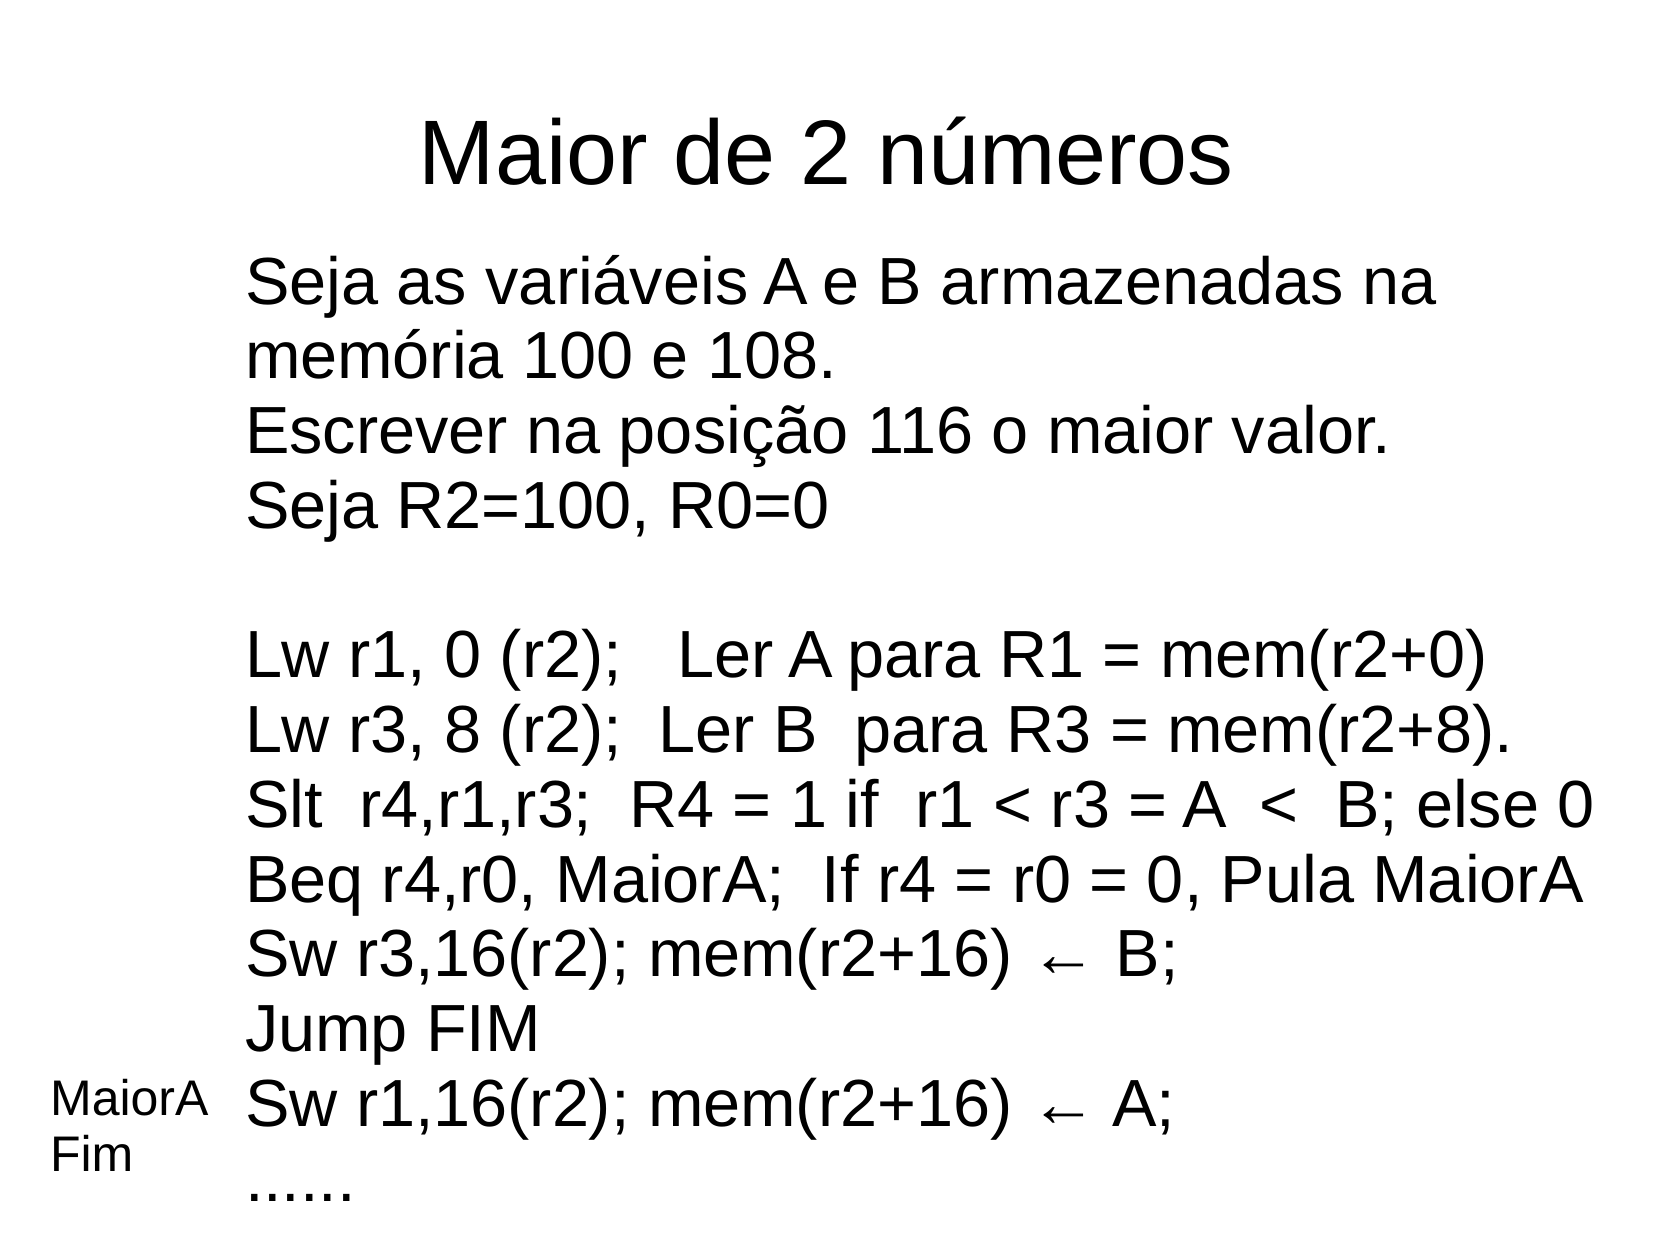

# Maior de 2 números
Seja as variáveis A e B armazenadas na
memória 100 e 108.
Escrever na posição 116 o maior valor.
Seja R2=100, R0=0
Lw r1, 0 (r2); Ler A para R1 = mem(r2+0)
Lw r3, 8 (r2); Ler B para R3 = mem(r2+8).
Slt r4,r1,r3; R4 = 1 if r1 < r3 = A < B; else 0
Beq r4,r0, MaiorA; If r4 = r0 = 0, Pula MaiorA
Sw r3,16(r2); mem(r2+16) ← B;
Jump FIM
Sw r1,16(r2); mem(r2+16) ← A;
......
MaiorA
Fim